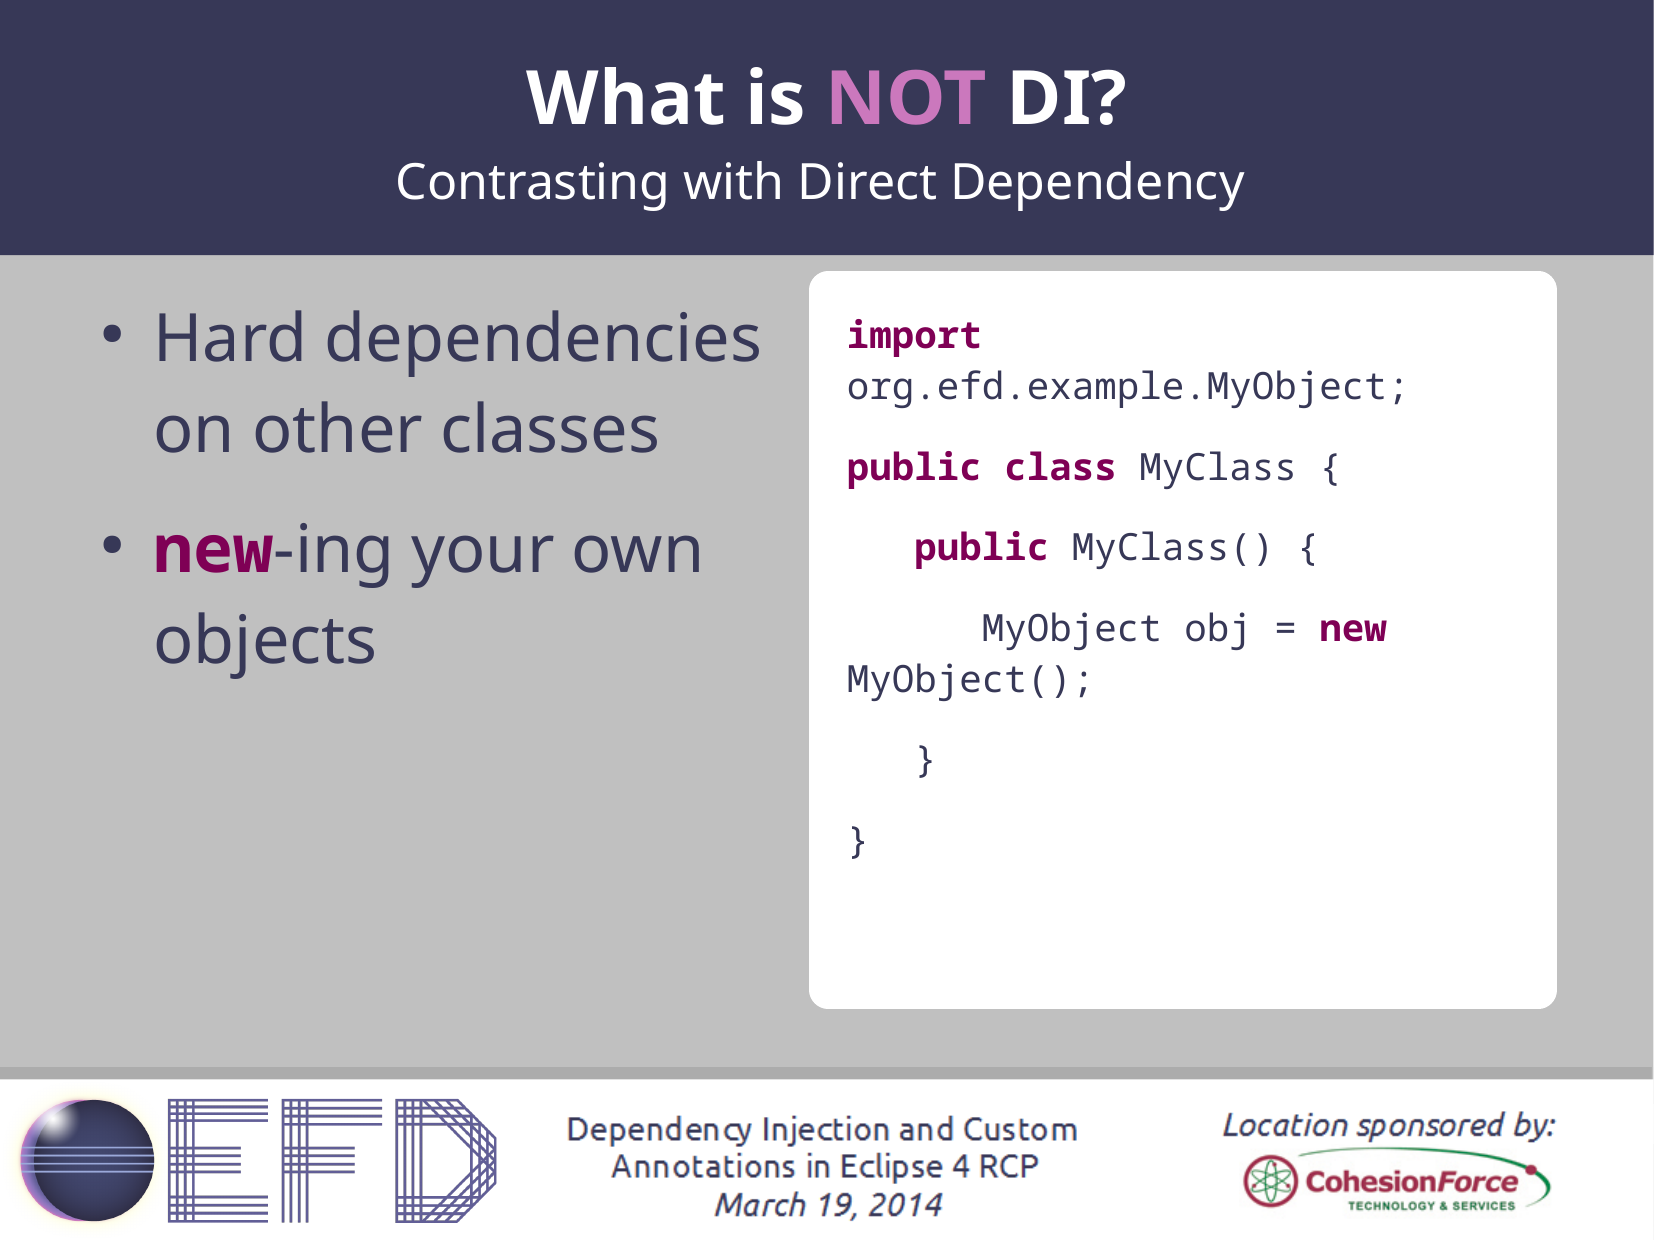

# What is NOT DI? Contrasting with Direct Dependency
Hard dependencies on other classes
new-ing your own objects
import org.efd.example.MyObject;
public class MyClass {
 public MyClass() {
 MyObject obj = new MyObject();
 }
}